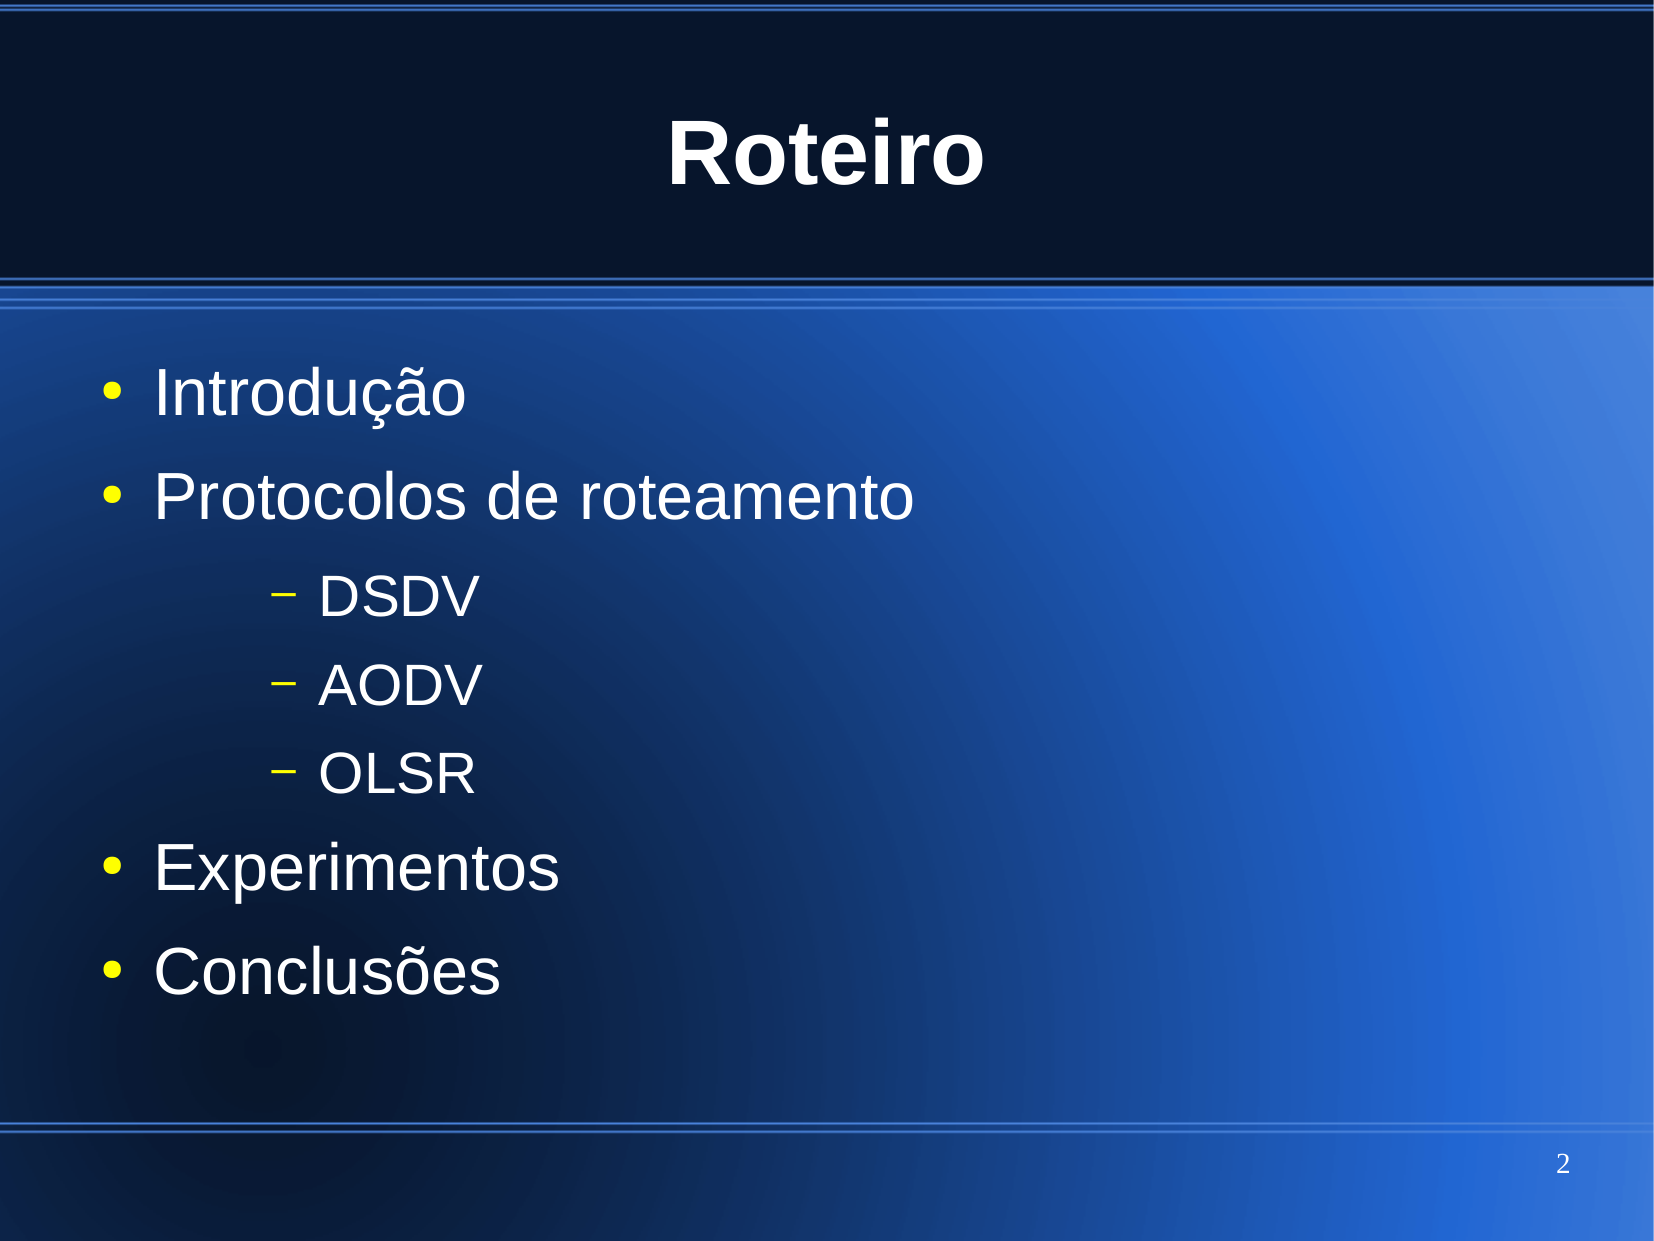

# Roteiro
Introdução
Protocolos de roteamento
DSDV
AODV
OLSR
Experimentos
Conclusões
2